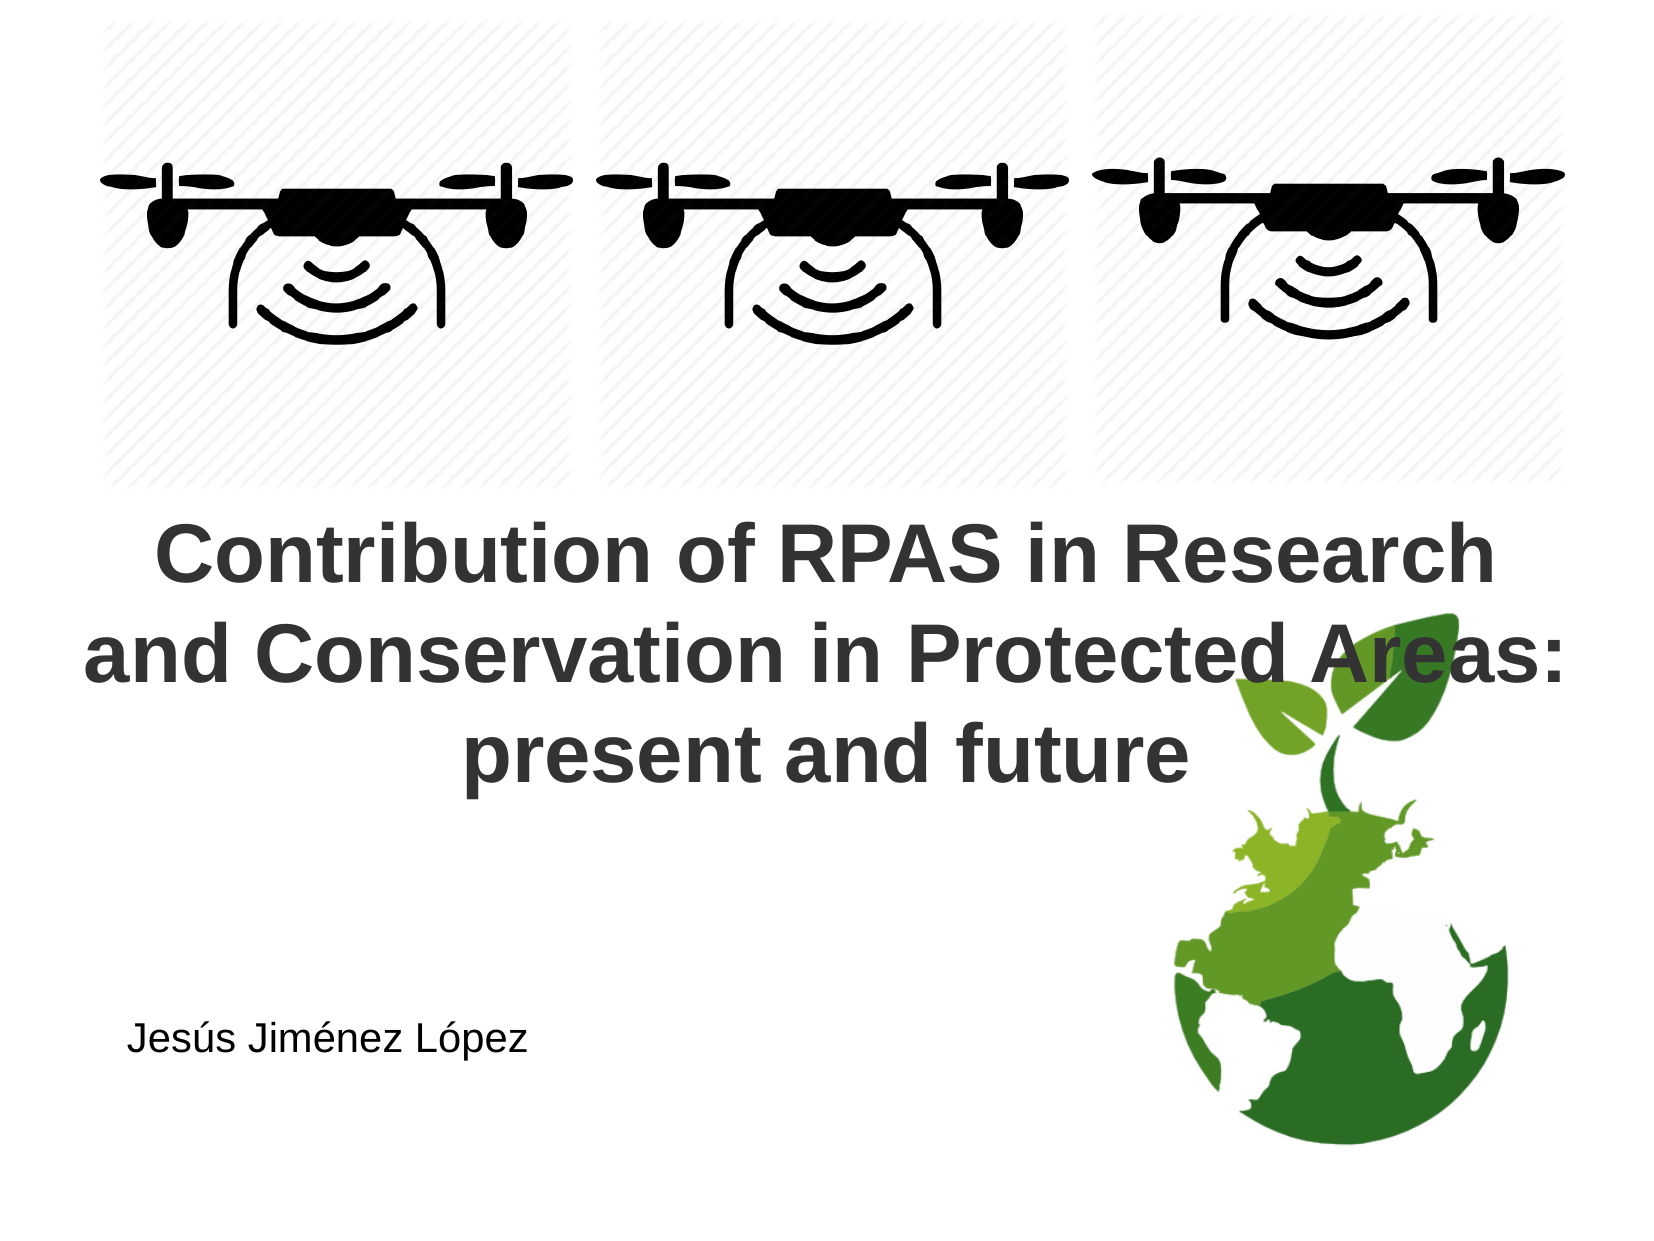

Contribution of RPAS in Research and Conservation in Protected Areas: present and future
Jesús Jiménez López